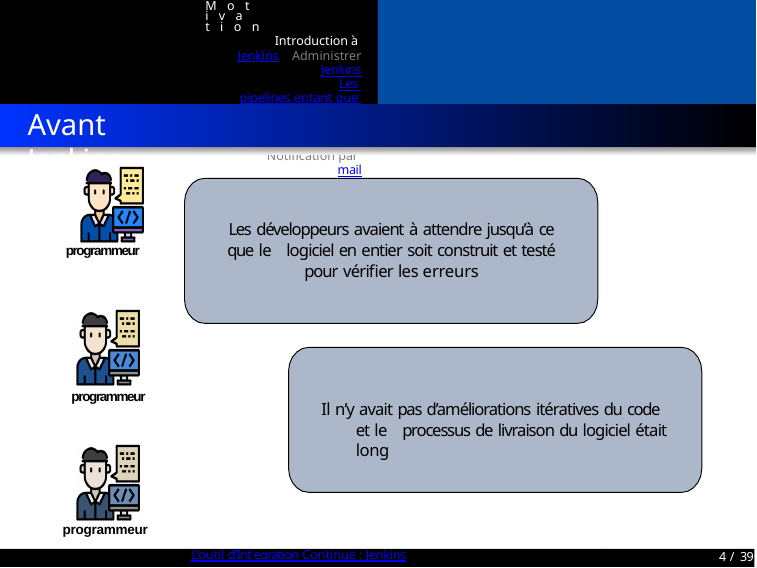

Motivation Introduction `a Jenkins Administrer Jenkins
Les pipelines entant que Code
Jenkins Webhook Notification par mail
Avant Jenkins
Les développeurs avaient à attendre jusqu’à ce que le logiciel en entier soit construit et testé pour vérifier les erreurs
programmeur
programmeur
Il n’y avait pas d’améliorations itératives du code et le processus de livraison du logiciel était long
programmeur
L’outil d’Int´egration Continue : Jenkins
4 / 39